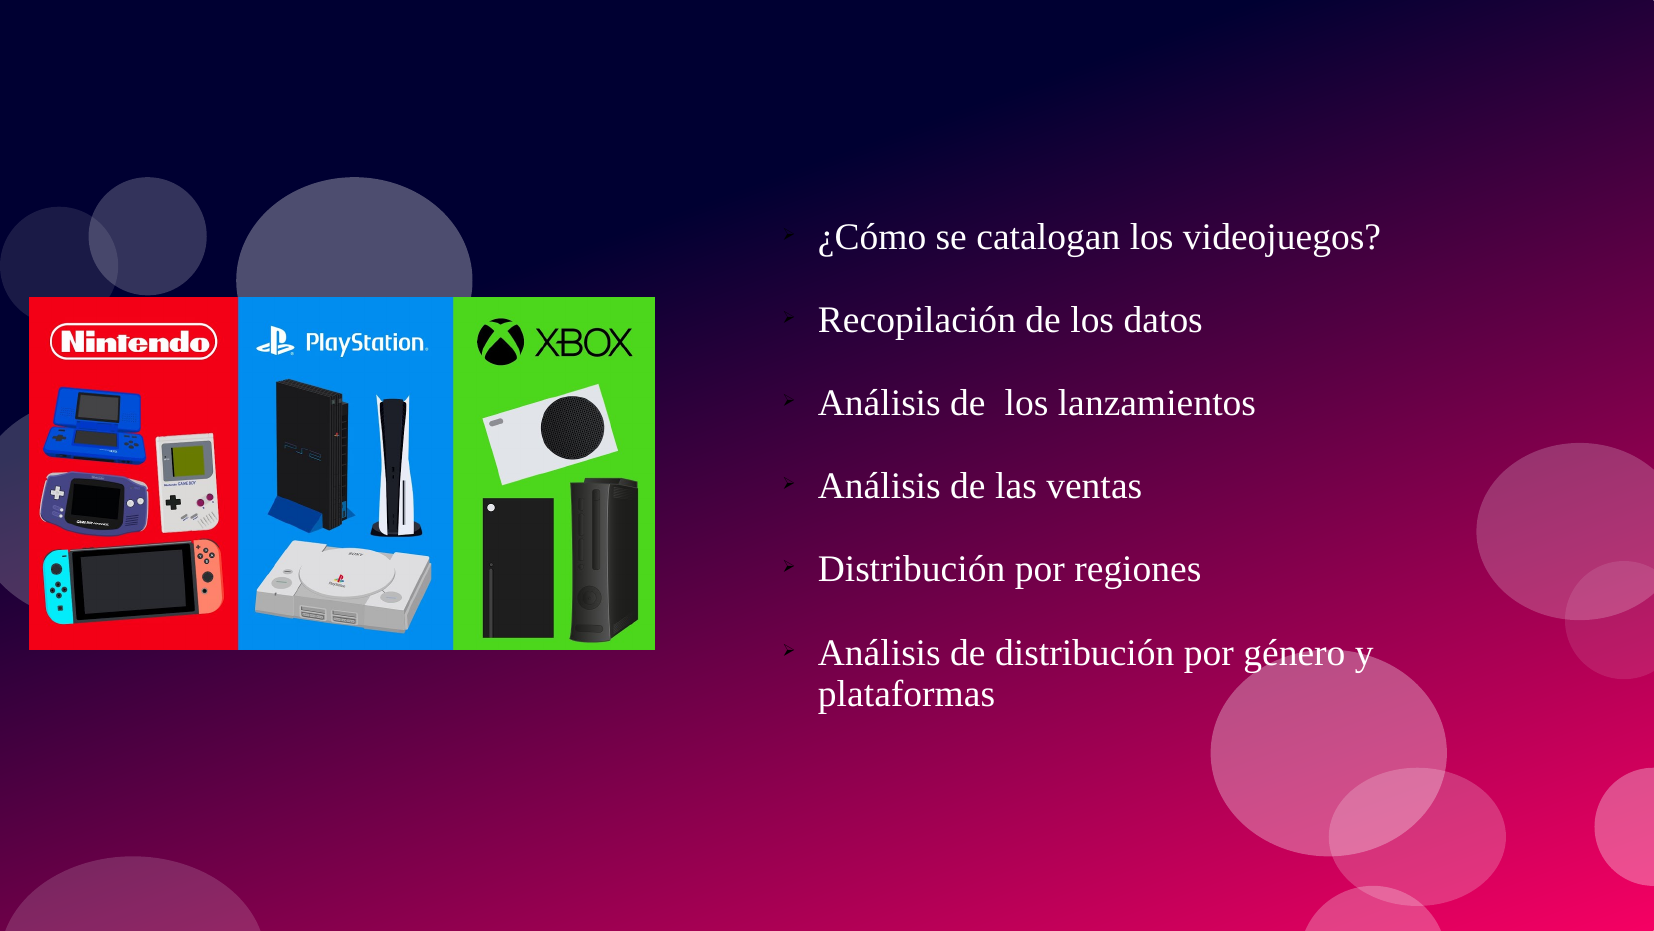

¿Cómo se catalogan los videojuegos?
Recopilación de los datos
Análisis de los lanzamientos
Análisis de las ventas
Distribución por regiones
Análisis de distribución por género y plataformas